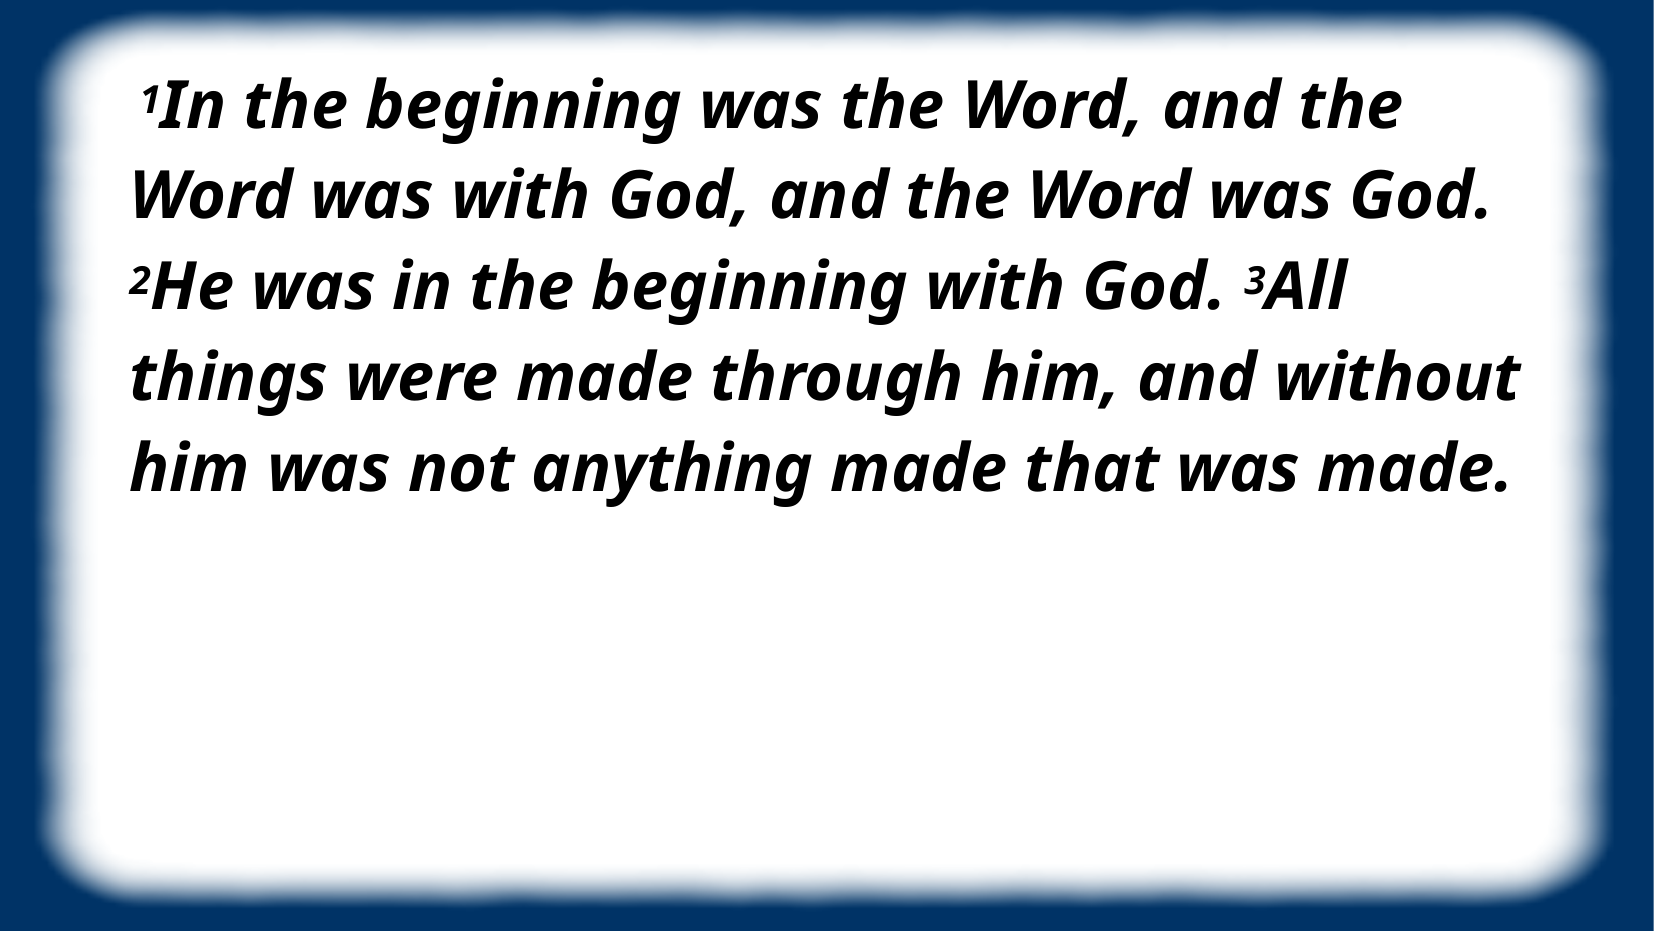

1In the beginning was the Word, and the Word was with God, and the Word was God. 2He was in the beginning with God. 3All things were made through him, and without him was not anything made that was made.